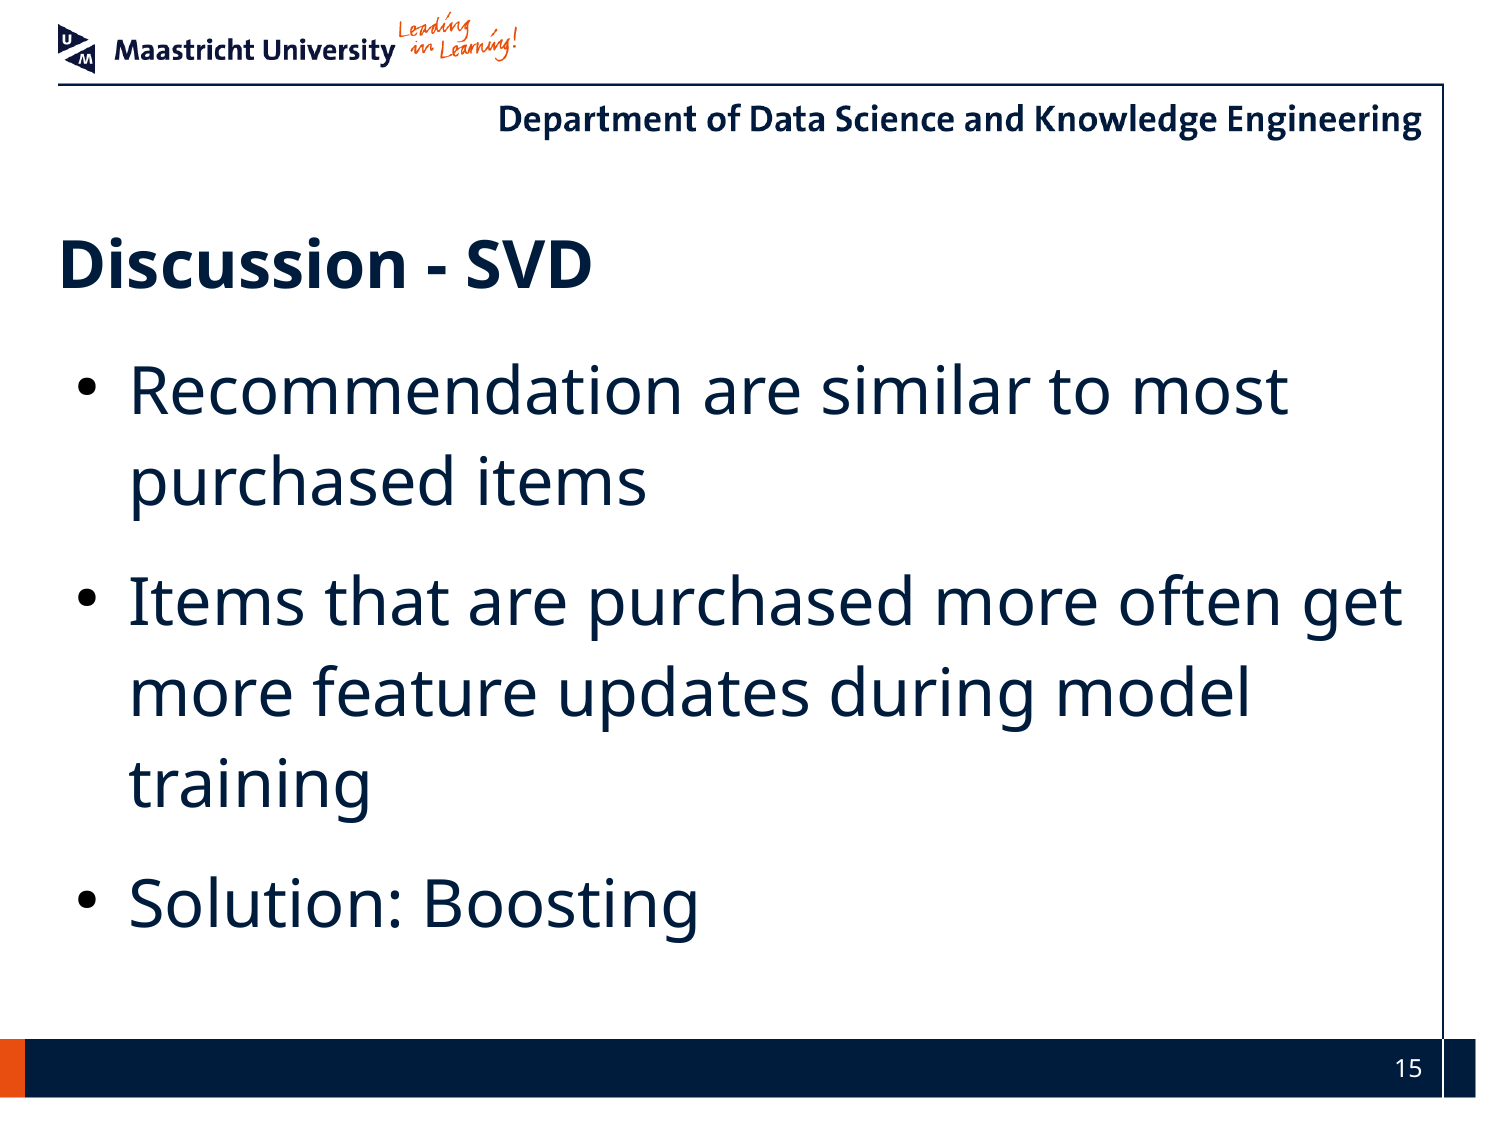

# Discussion - SVD
Recommendation are similar to most purchased items
Items that are purchased more often get more feature updates during model training
Solution: Boosting